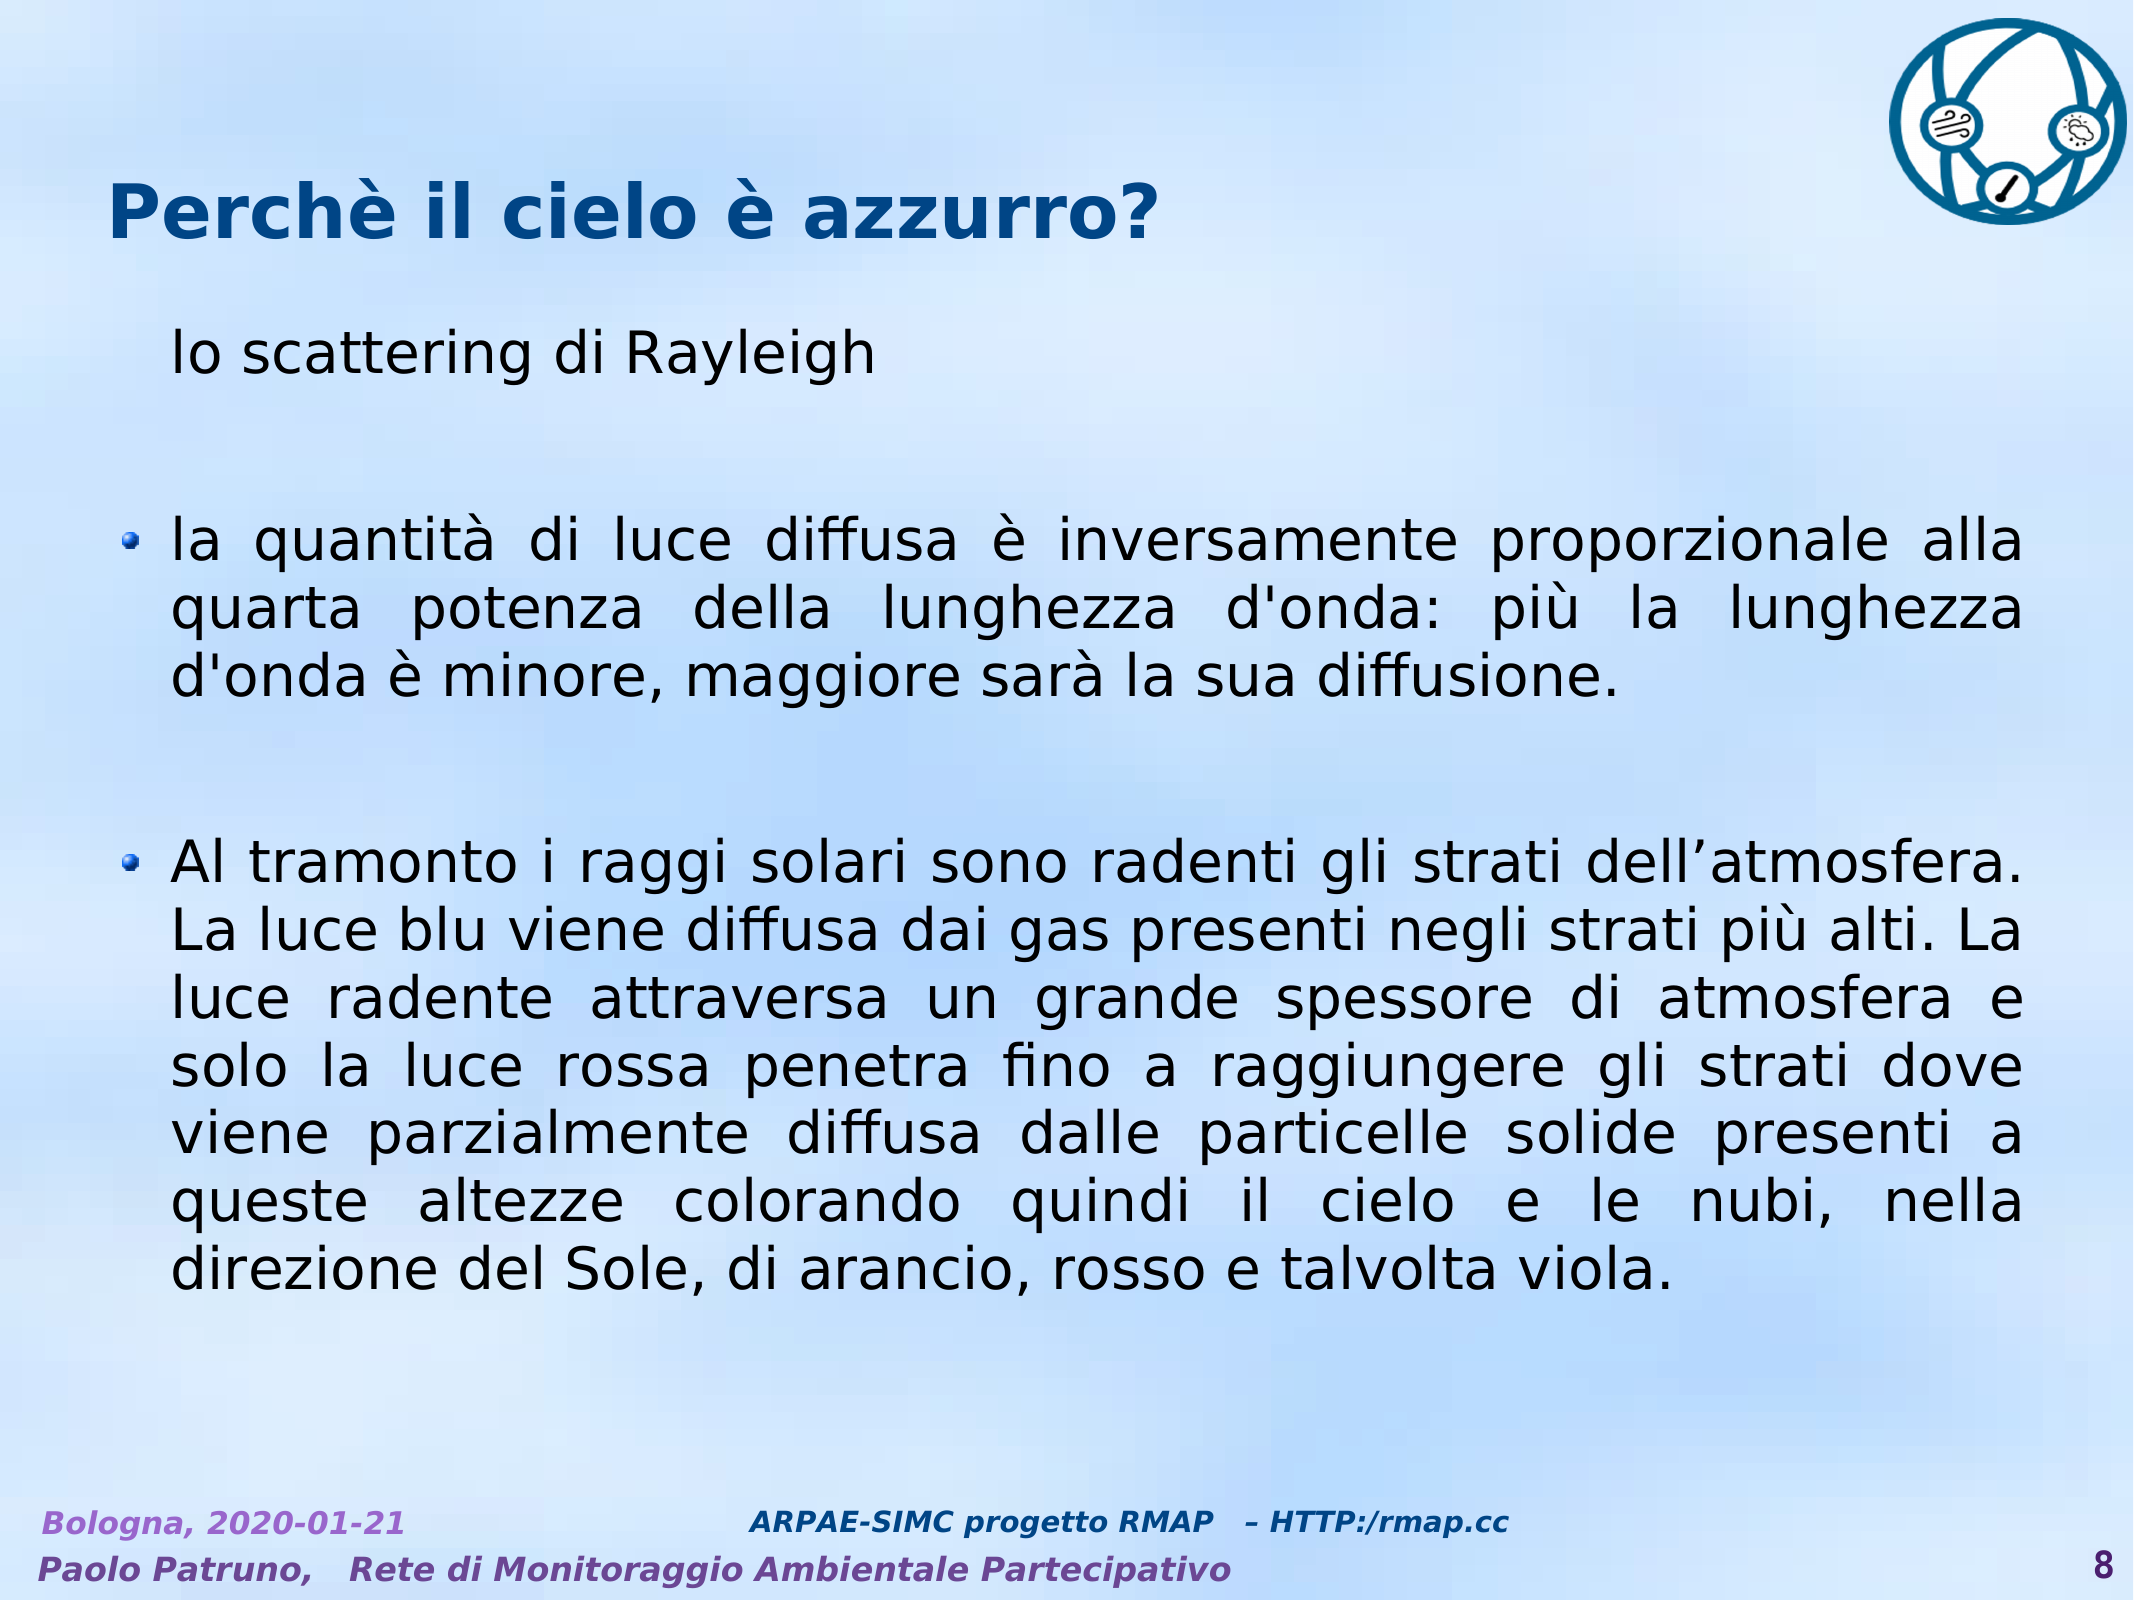

# Perchè il cielo è azzurro?
lo scattering di Rayleigh
la quantità di luce diffusa è inversamente proporzionale alla quarta potenza della lunghezza d'onda: più la lunghezza d'onda è minore, maggiore sarà la sua diffusione.
Al tramonto i raggi solari sono radenti gli strati dell’atmosfera. La luce blu viene diffusa dai gas presenti negli strati più alti. La luce radente attraversa un grande spessore di atmosfera e solo la luce rossa penetra fino a raggiungere gli strati dove viene parzialmente diffusa dalle particelle solide presenti a queste altezze colorando quindi il cielo e le nubi, nella direzione del Sole, di arancio, rosso e talvolta viola.